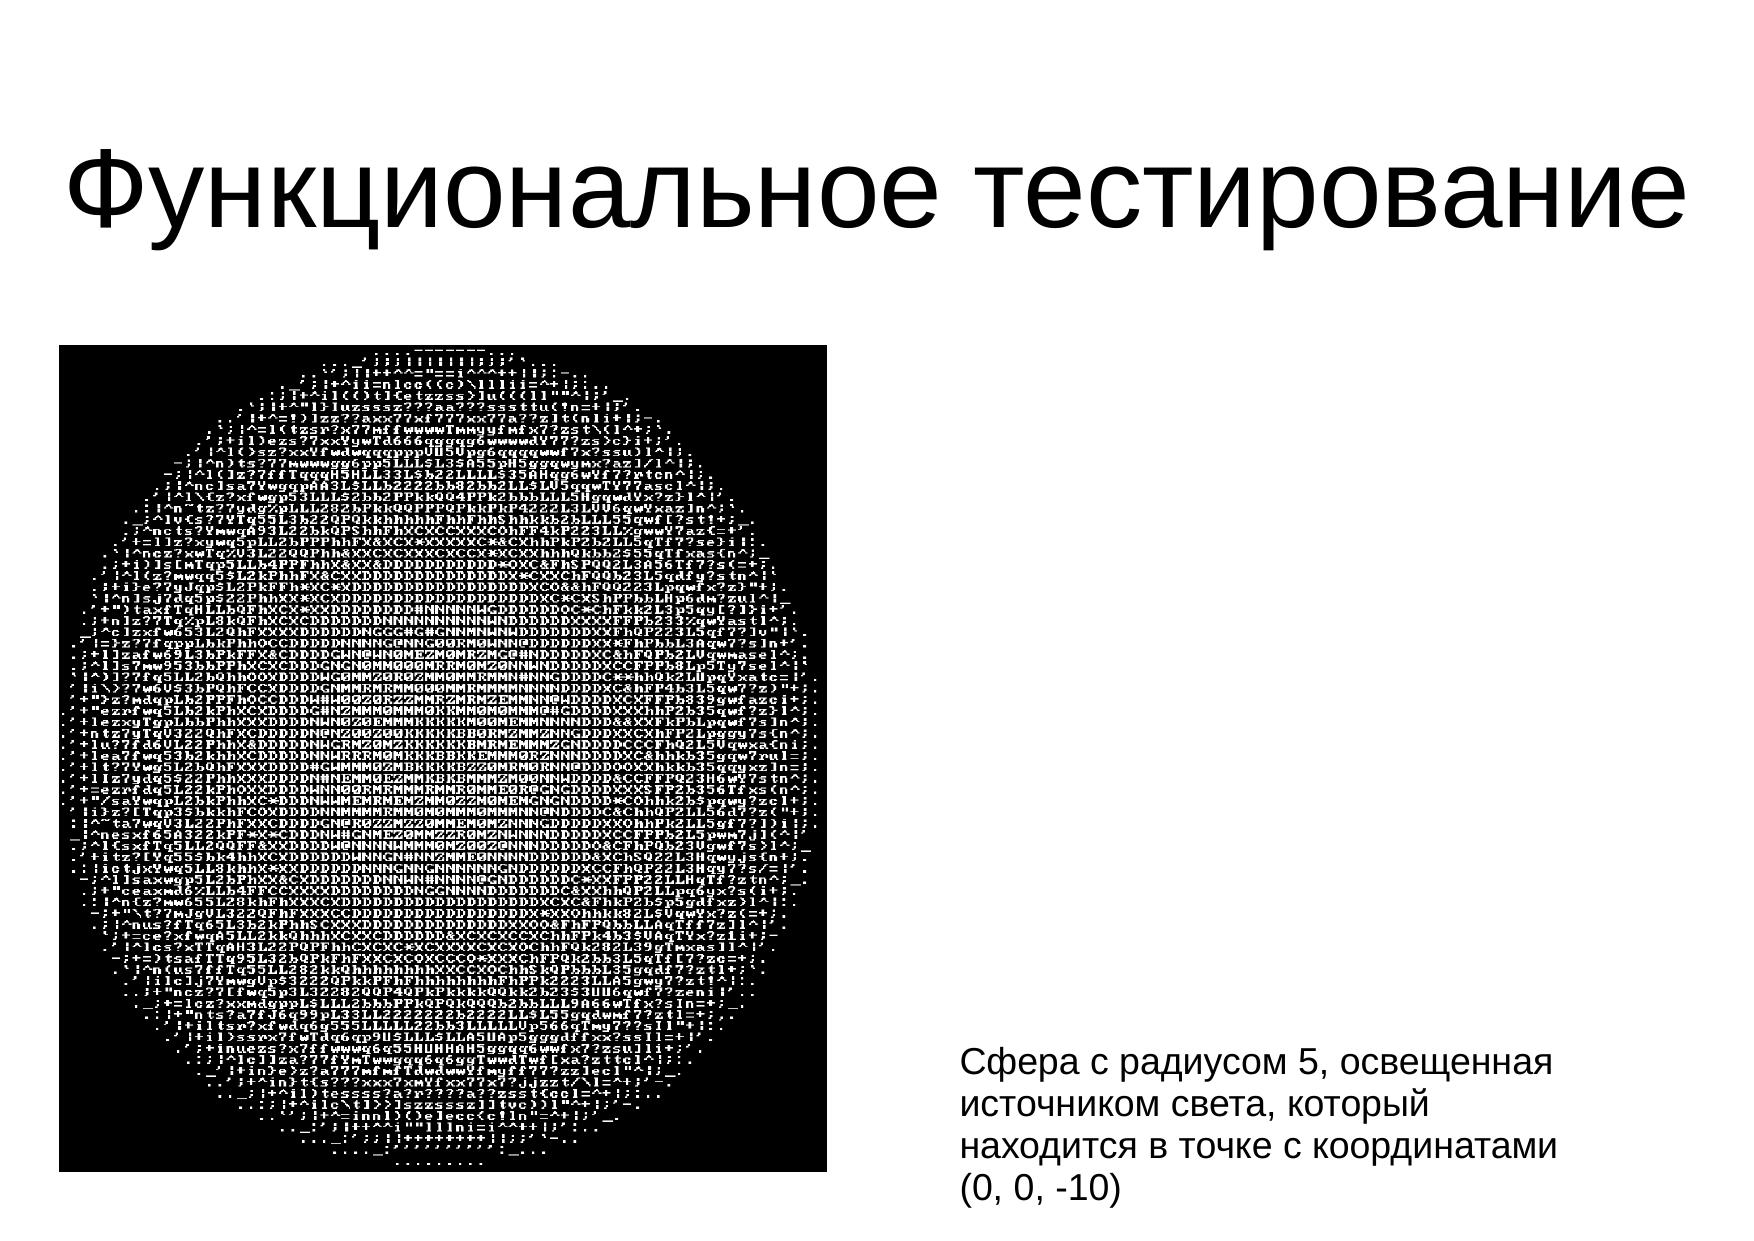

# Функциональное тестирование
Сфера с радиусом 5, освещенная источником света, который находится в точке с координатами (0, 0, -10)